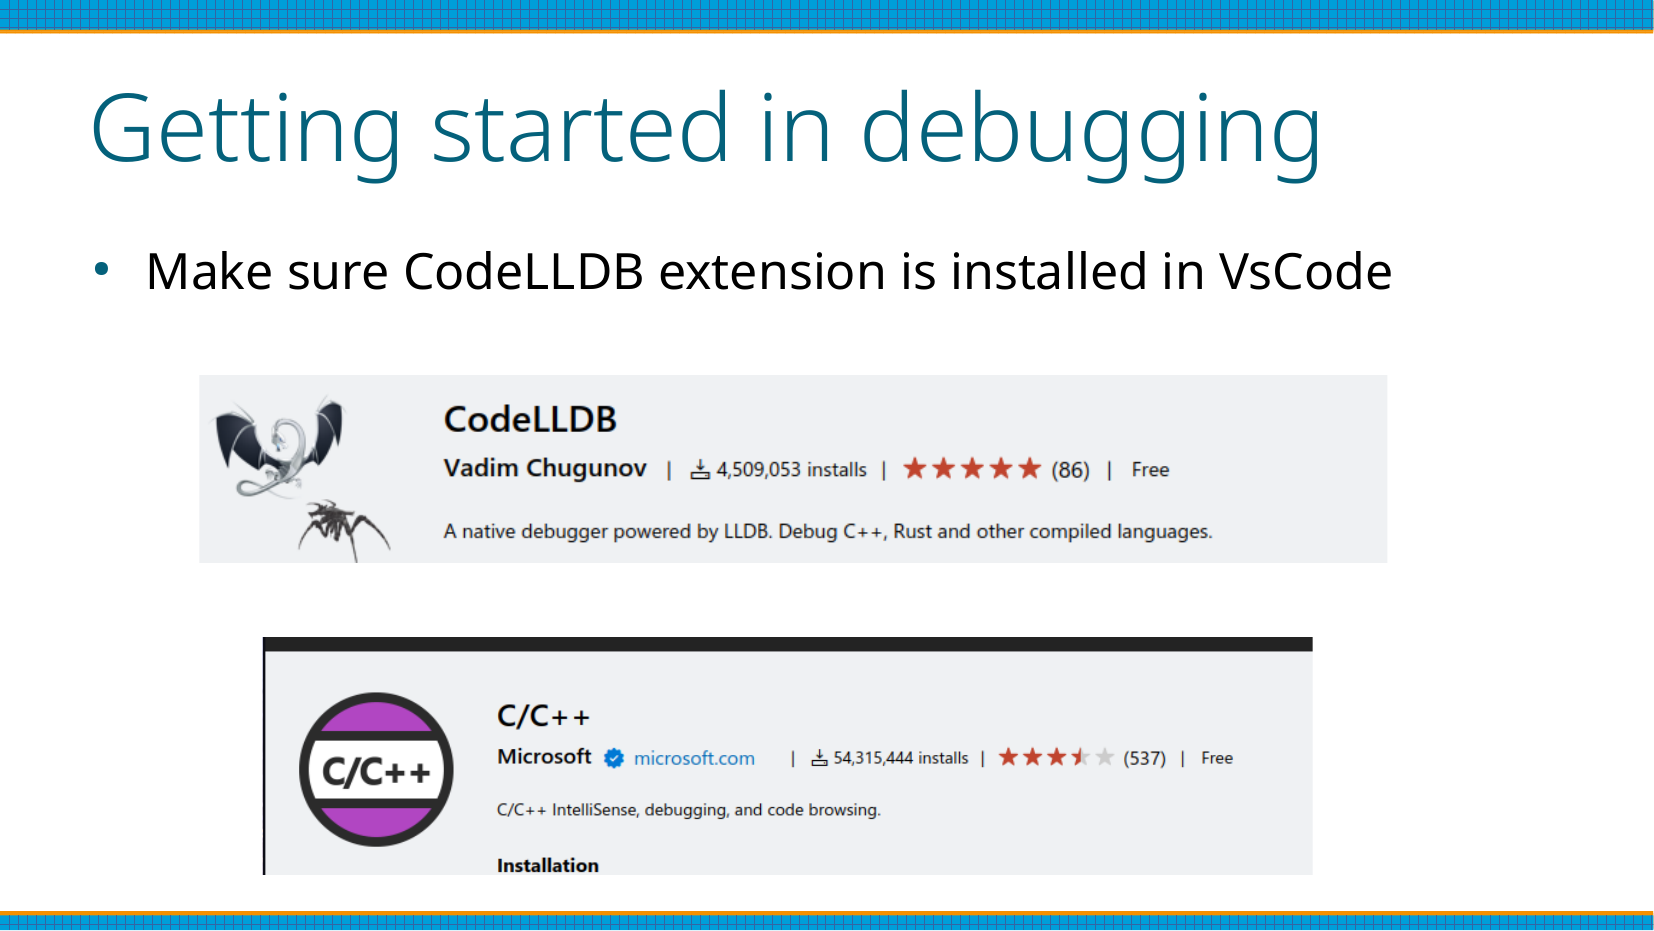

# Getting started in debugging
Make sure CodeLLDB extension is installed in VsCode